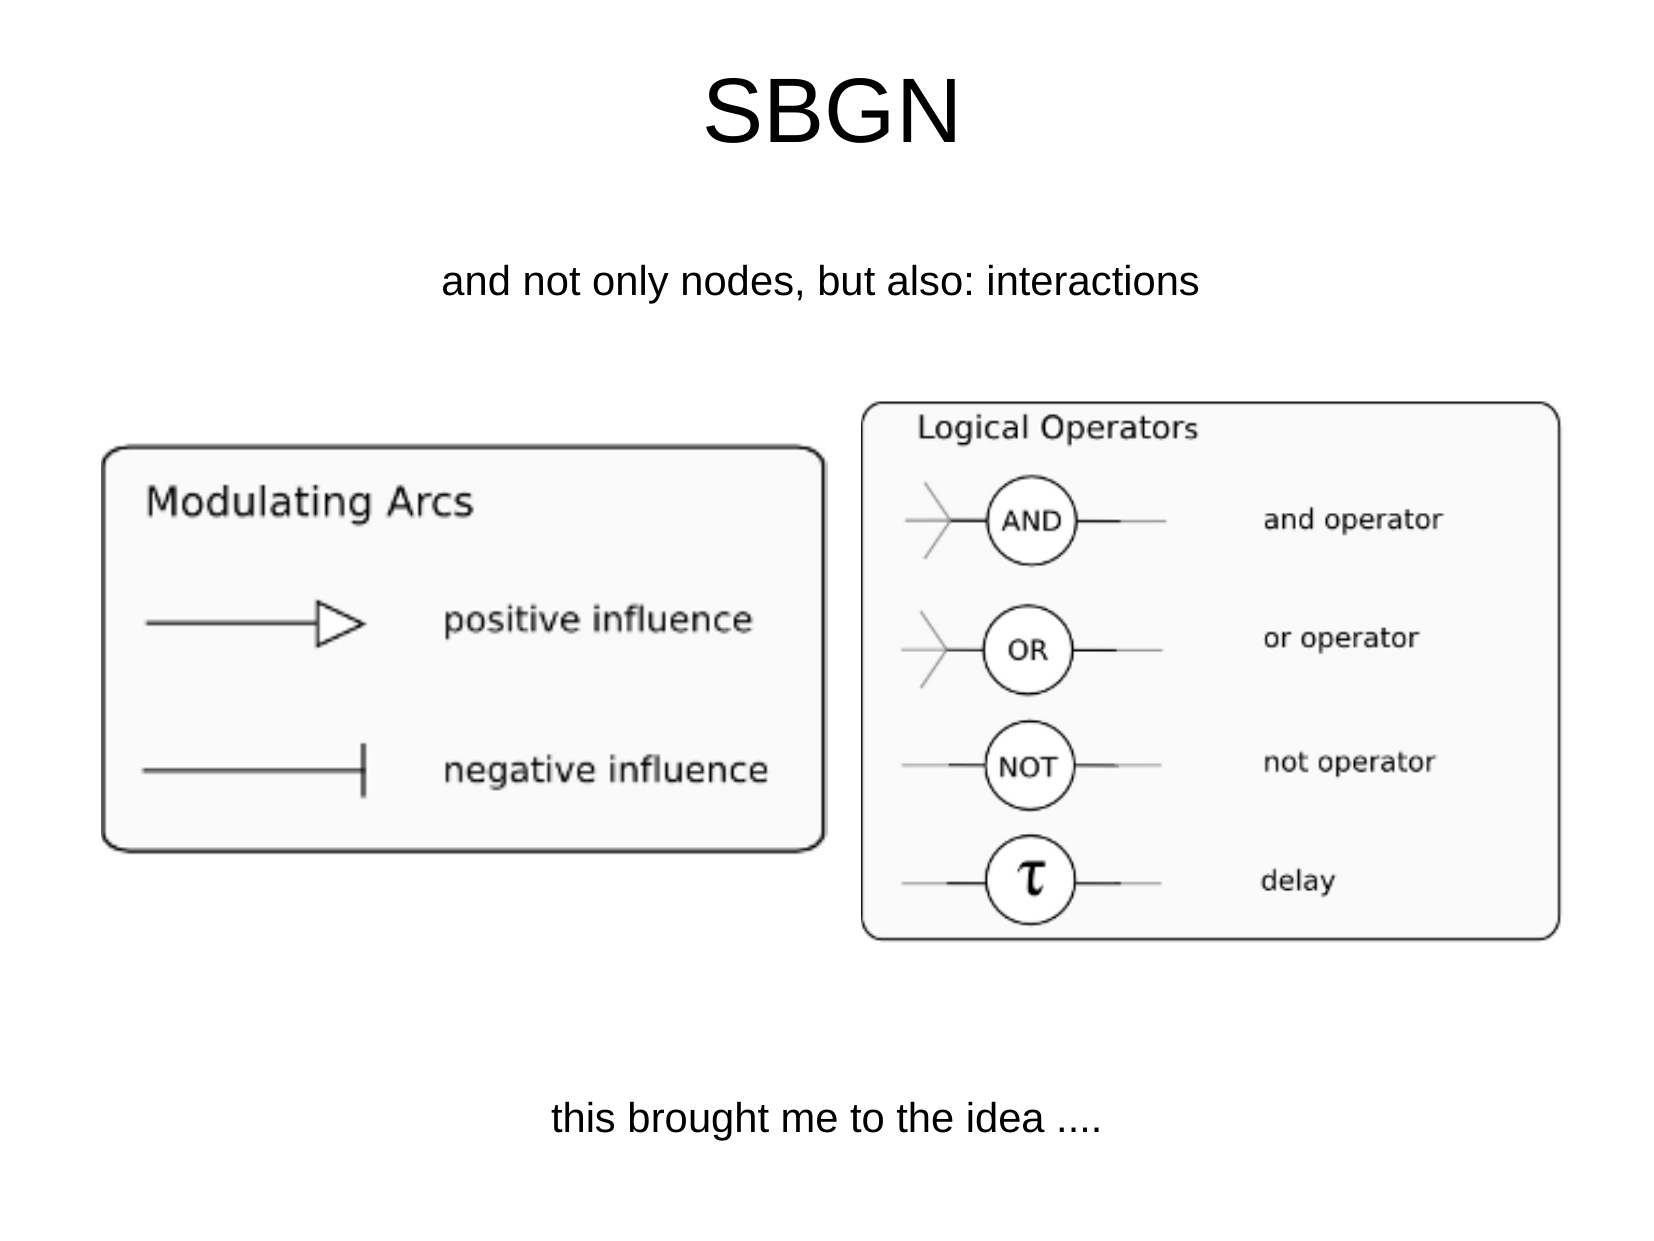

SBGN
# and not only nodes, but also: interactions
this brought me to the idea ....